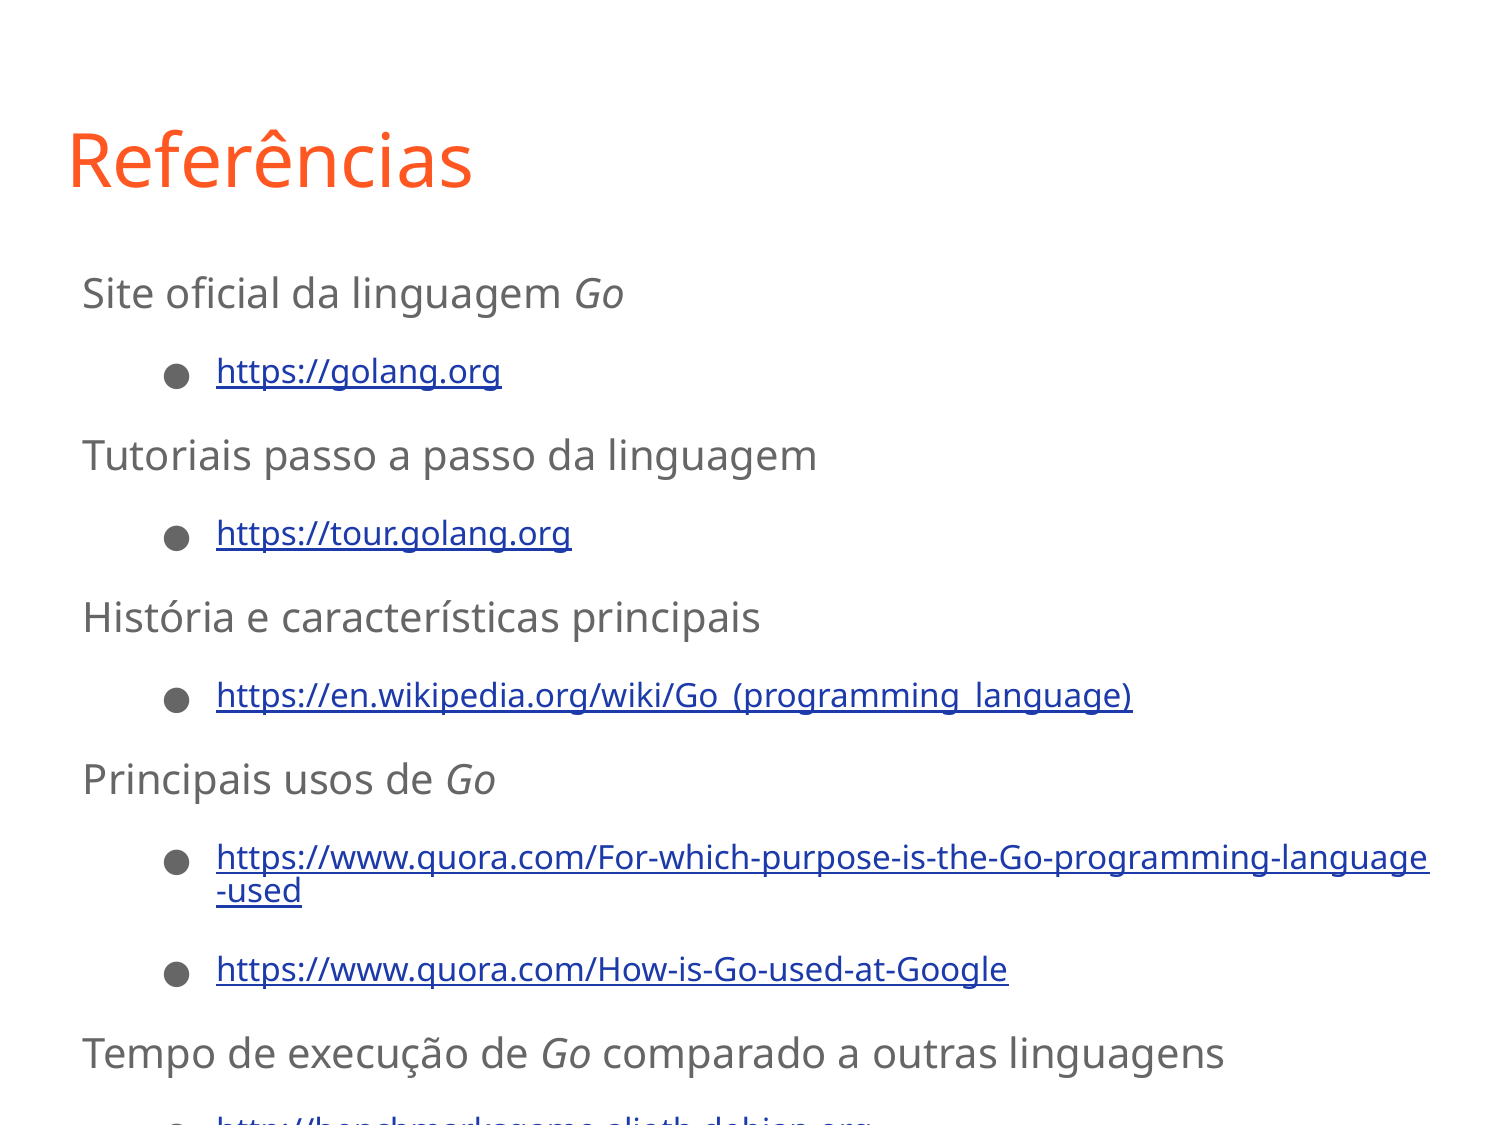

# Referências
Site oficial da linguagem Go
https://golang.org
Tutoriais passo a passo da linguagem
https://tour.golang.org
História e características principais
https://en.wikipedia.org/wiki/Go_(programming_language)
Principais usos de Go
https://www.quora.com/For-which-purpose-is-the-Go-programming-language-used
https://www.quora.com/How-is-Go-used-at-Google
Tempo de execução de Go comparado a outras linguagens
http://benchmarksgame.alioth.debian.org
Rob Pike - Concurrency is not Parallelism
http://talks.golang.org/2012/waza.slide